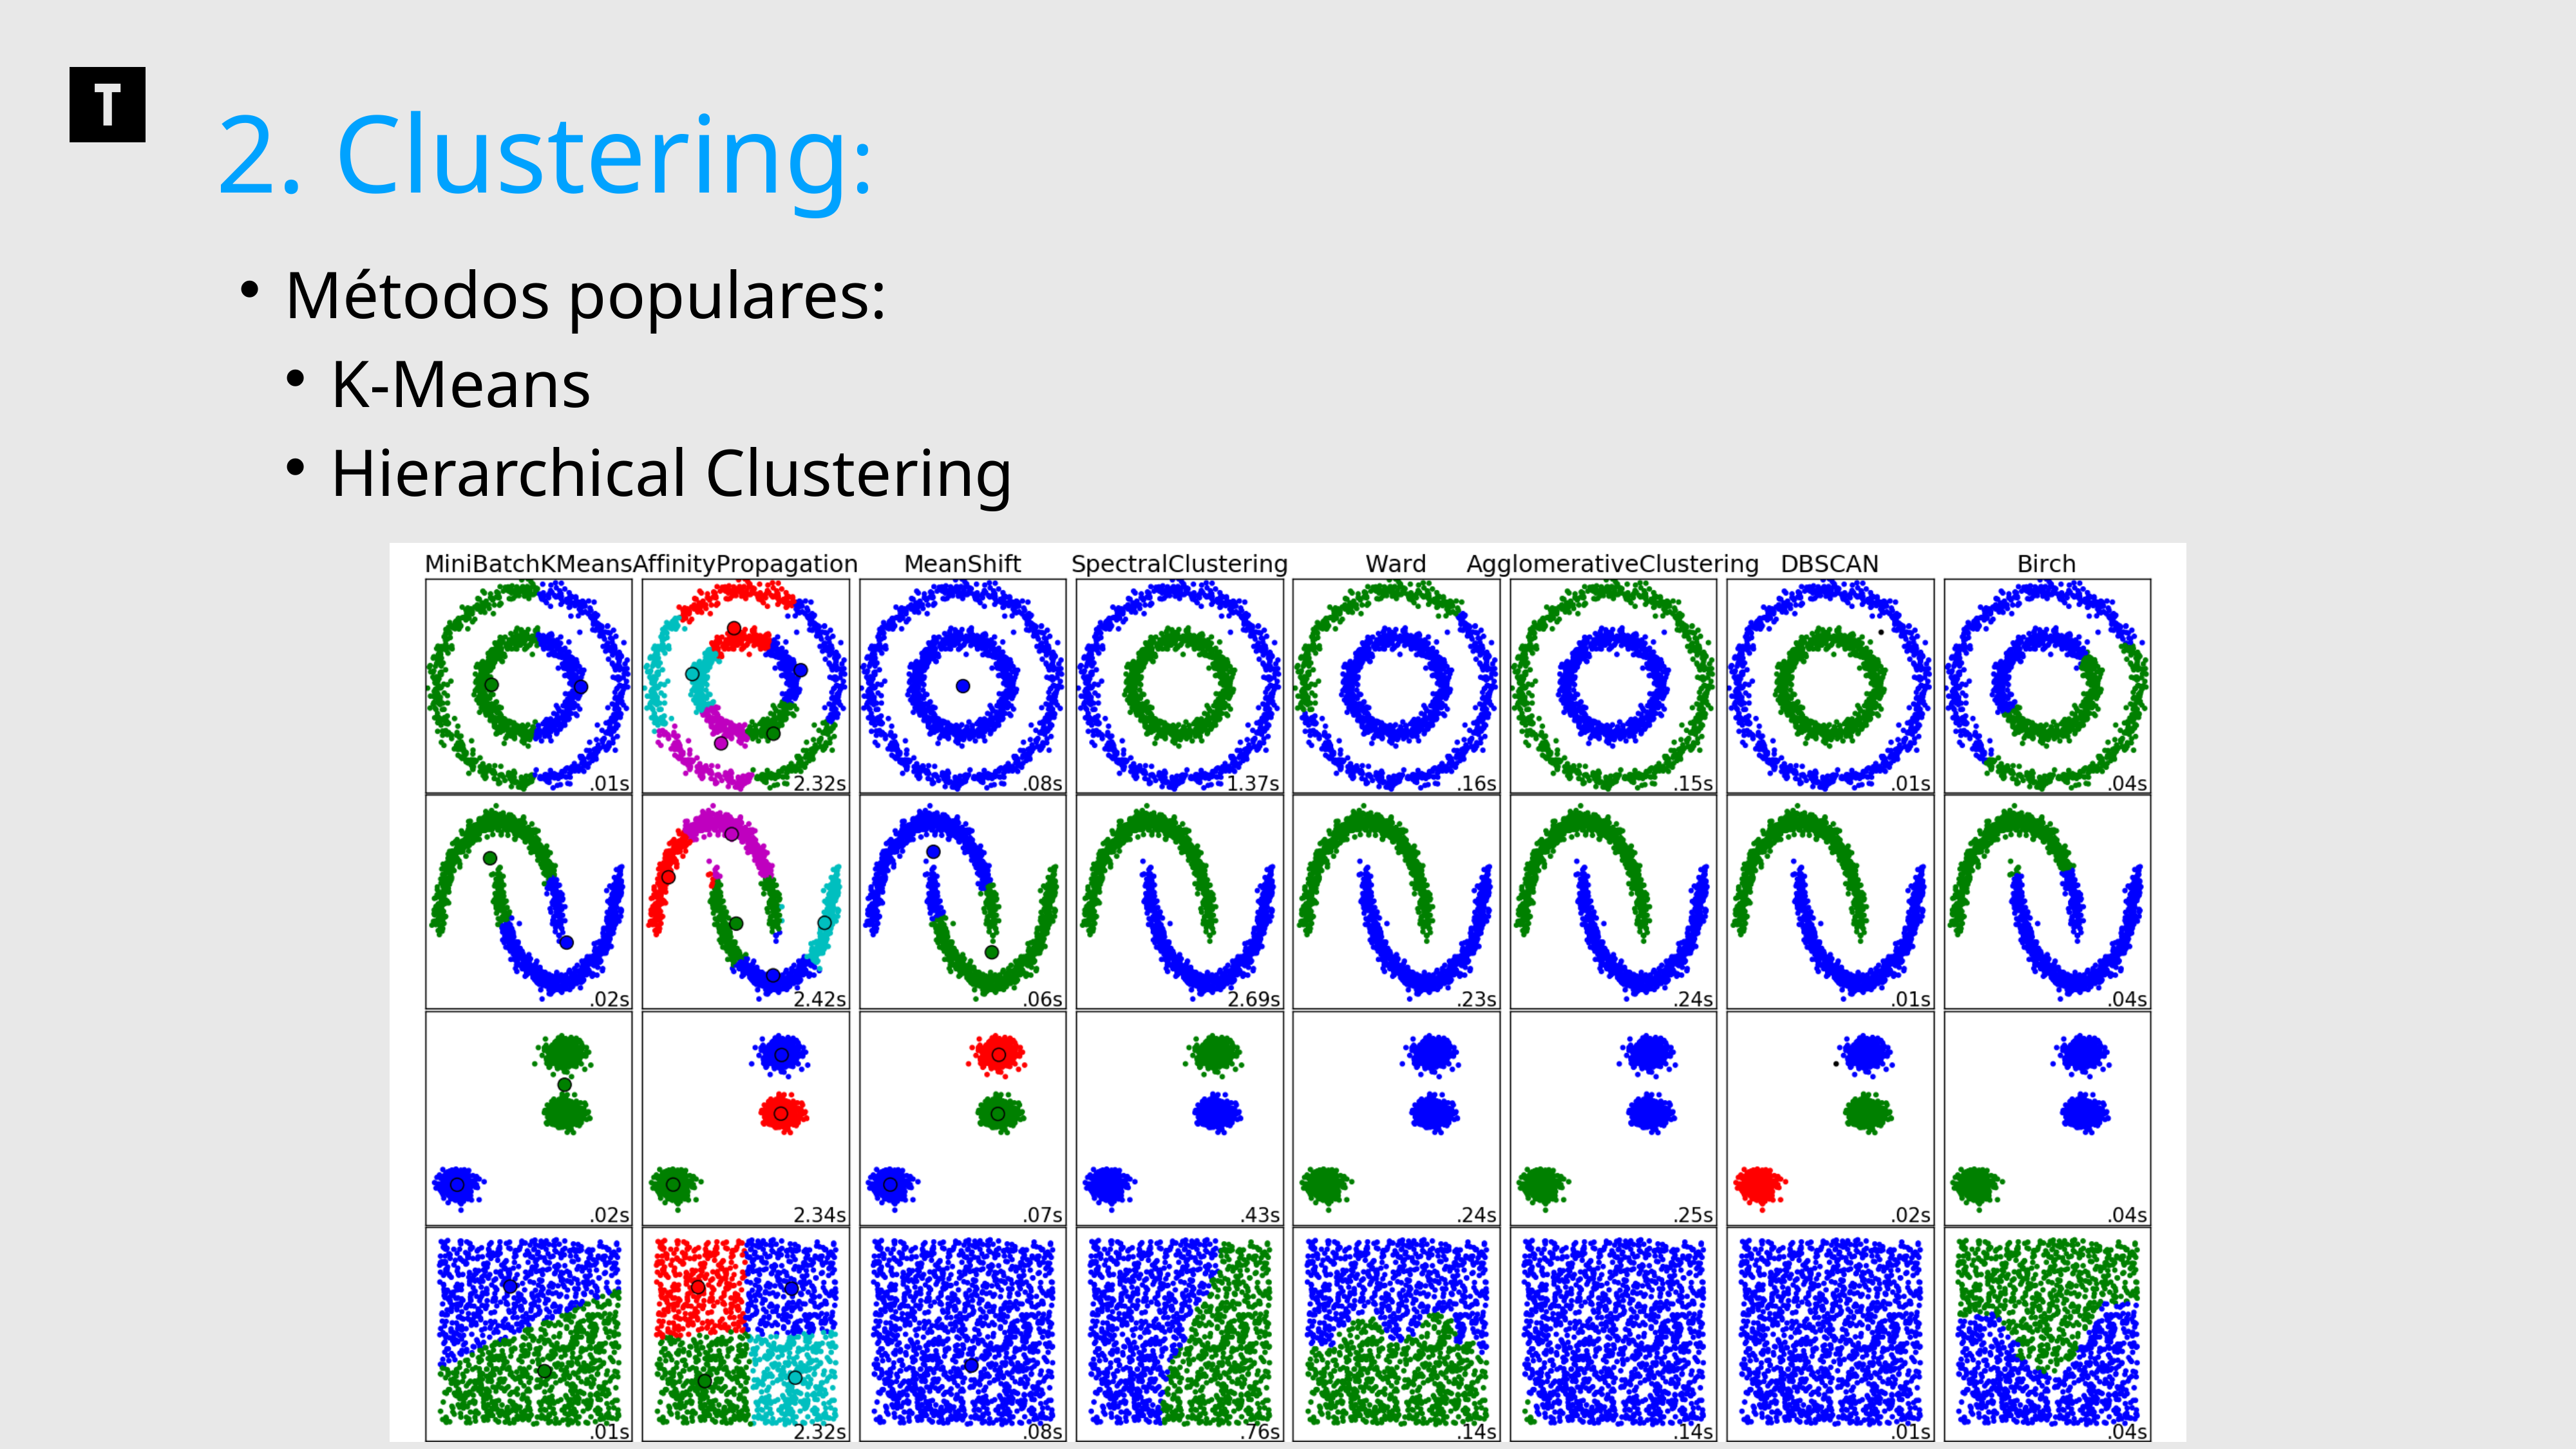

2. Clustering:
 Métodos populares:
 K-Means
 Hierarchical Clustering